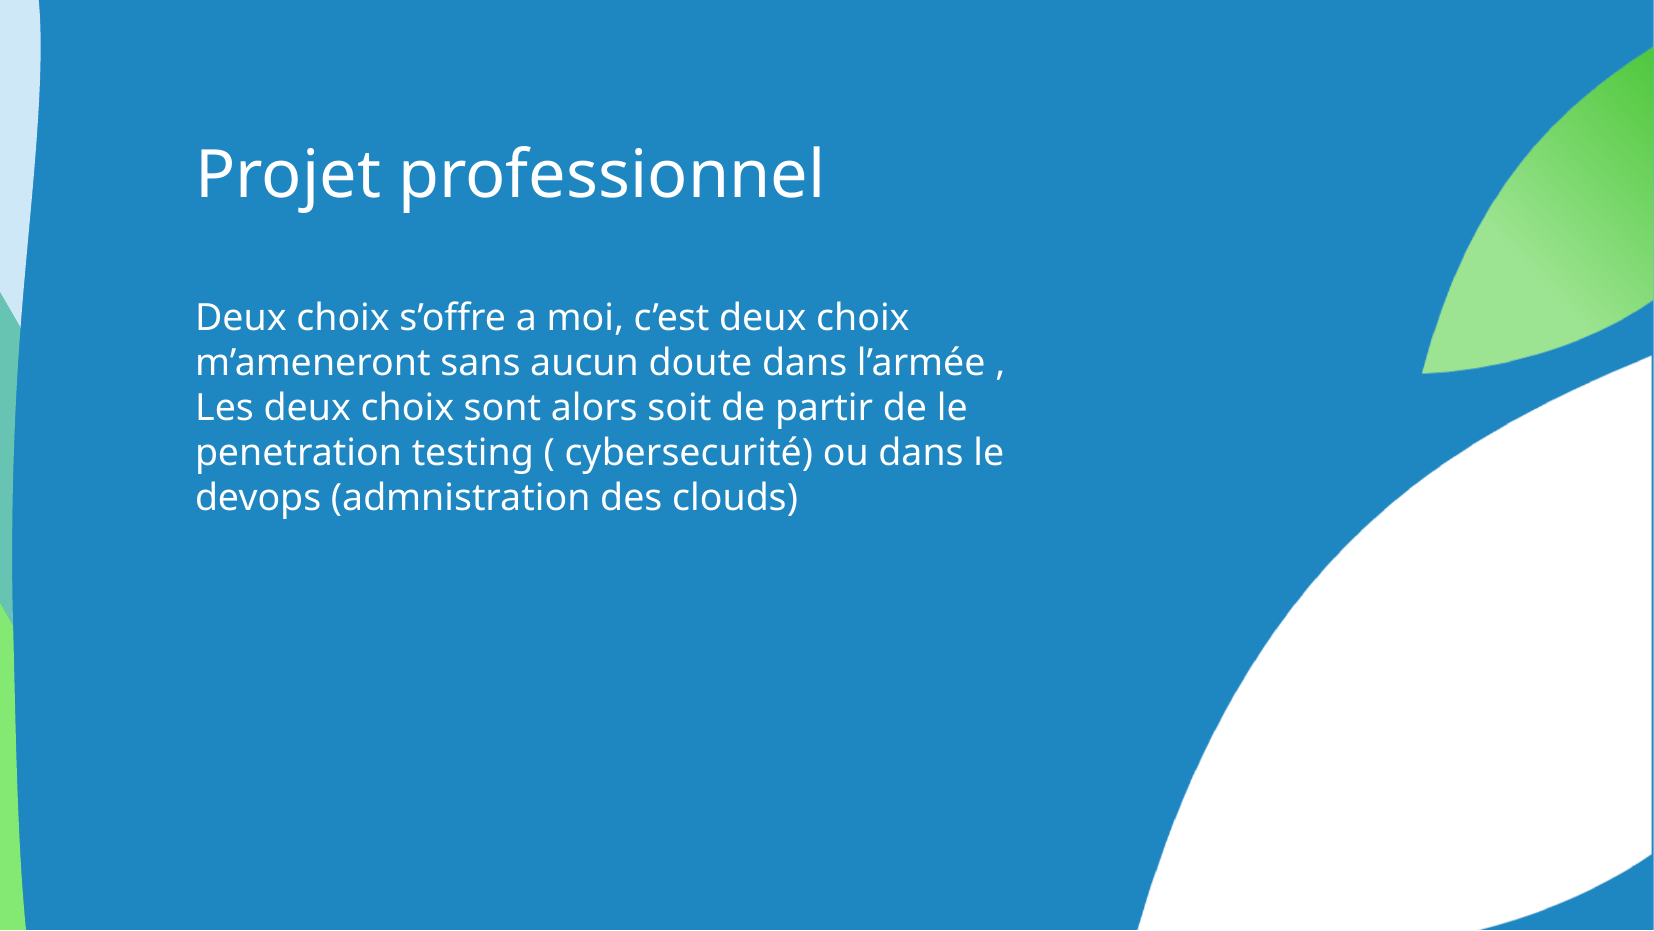

Projet professionnel
Deux choix s’offre a moi, c’est deux choix m’ameneront sans aucun doute dans l’armée ,
Les deux choix sont alors soit de partir de le penetration testing ( cybersecurité) ou dans le devops (admnistration des clouds)